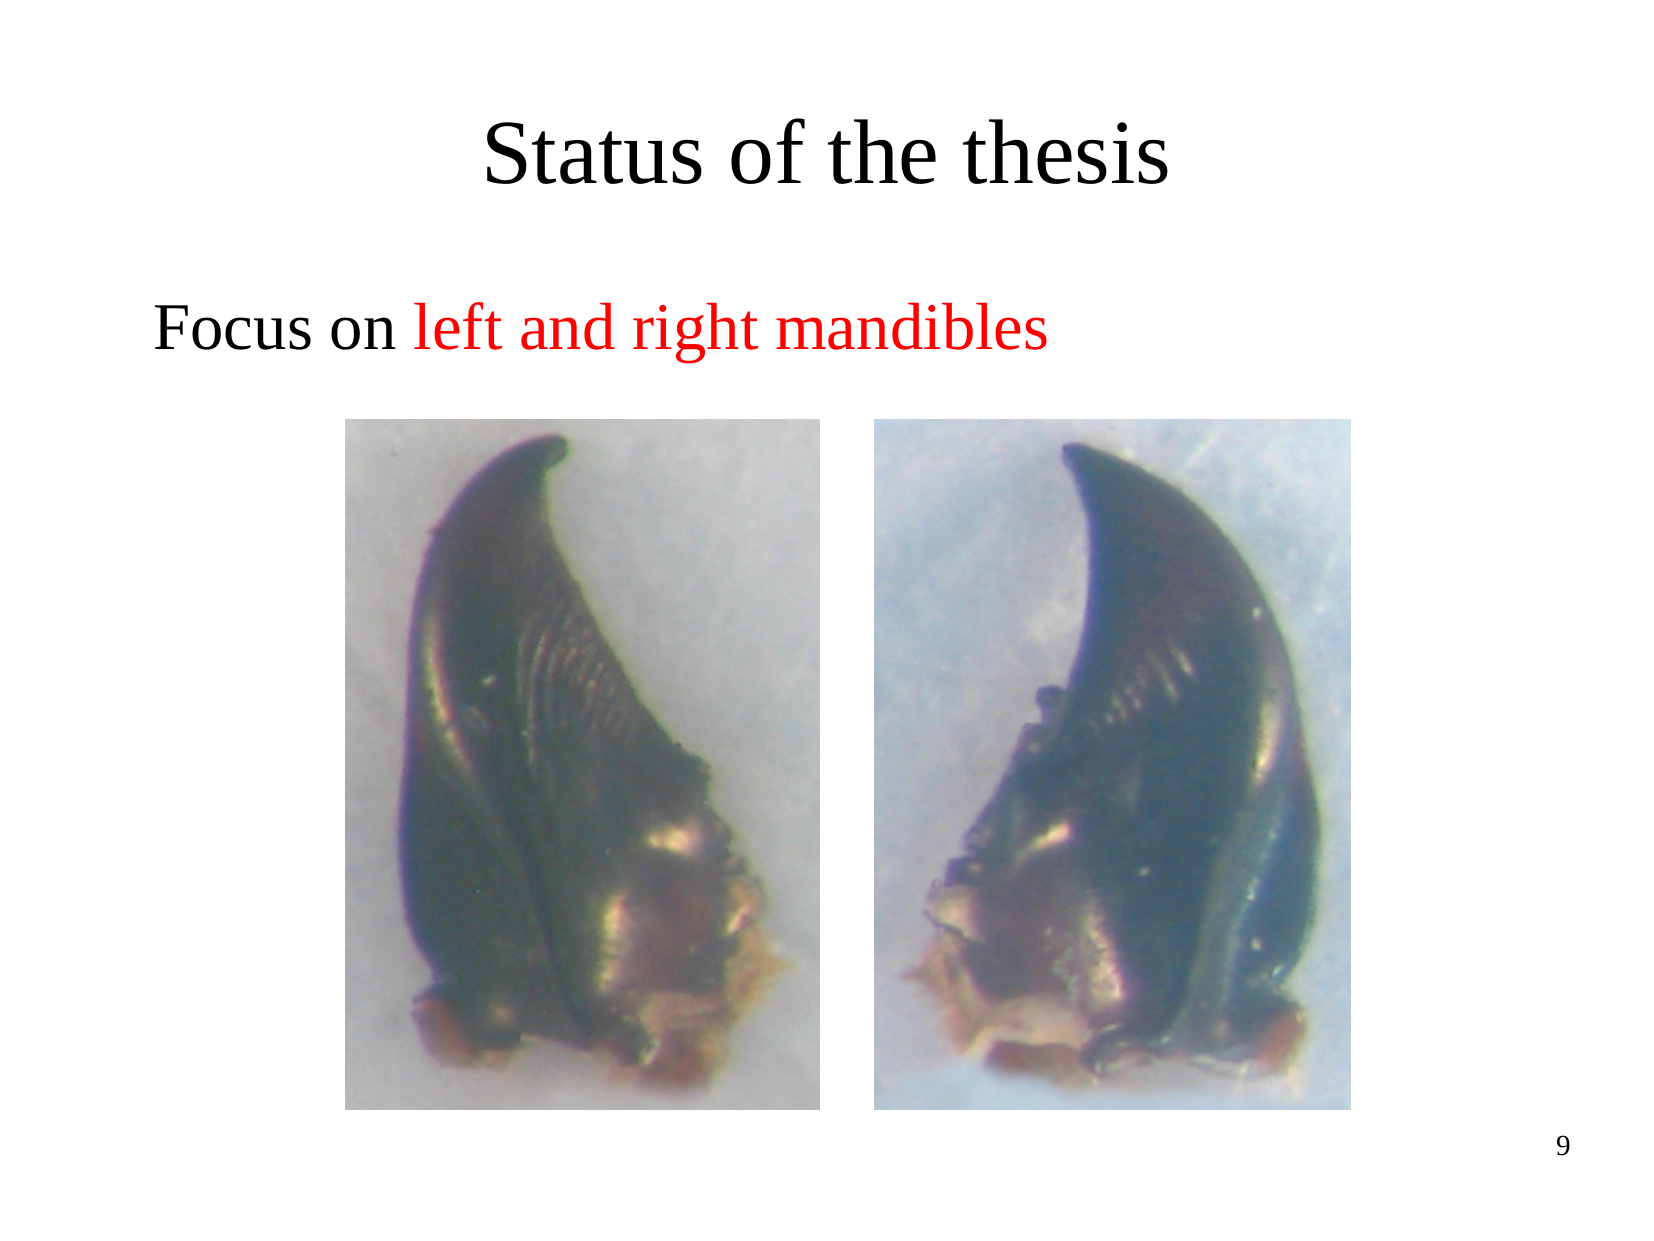

# Status of the thesis
Focus on left and right mandibles
9